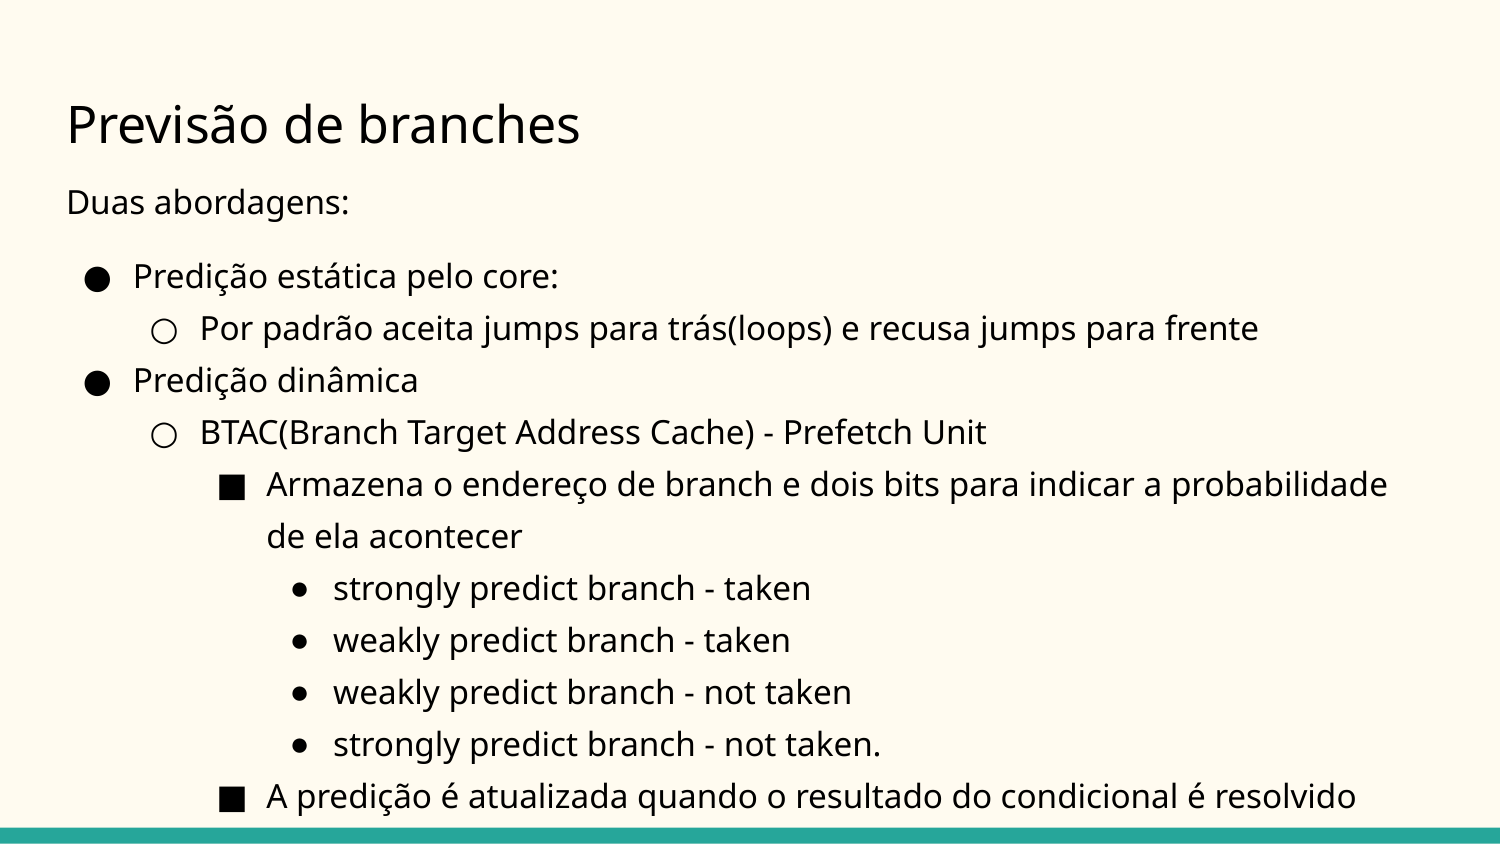

# Previsão de branches
Duas abordagens:
Predição estática pelo core:
Por padrão aceita jumps para trás(loops) e recusa jumps para frente
Predição dinâmica
BTAC(Branch Target Address Cache) - Prefetch Unit
Armazena o endereço de branch e dois bits para indicar a probabilidade de ela acontecer
strongly predict branch - taken
weakly predict branch - taken
weakly predict branch - not taken
strongly predict branch - not taken.
A predição é atualizada quando o resultado do condicional é resolvido